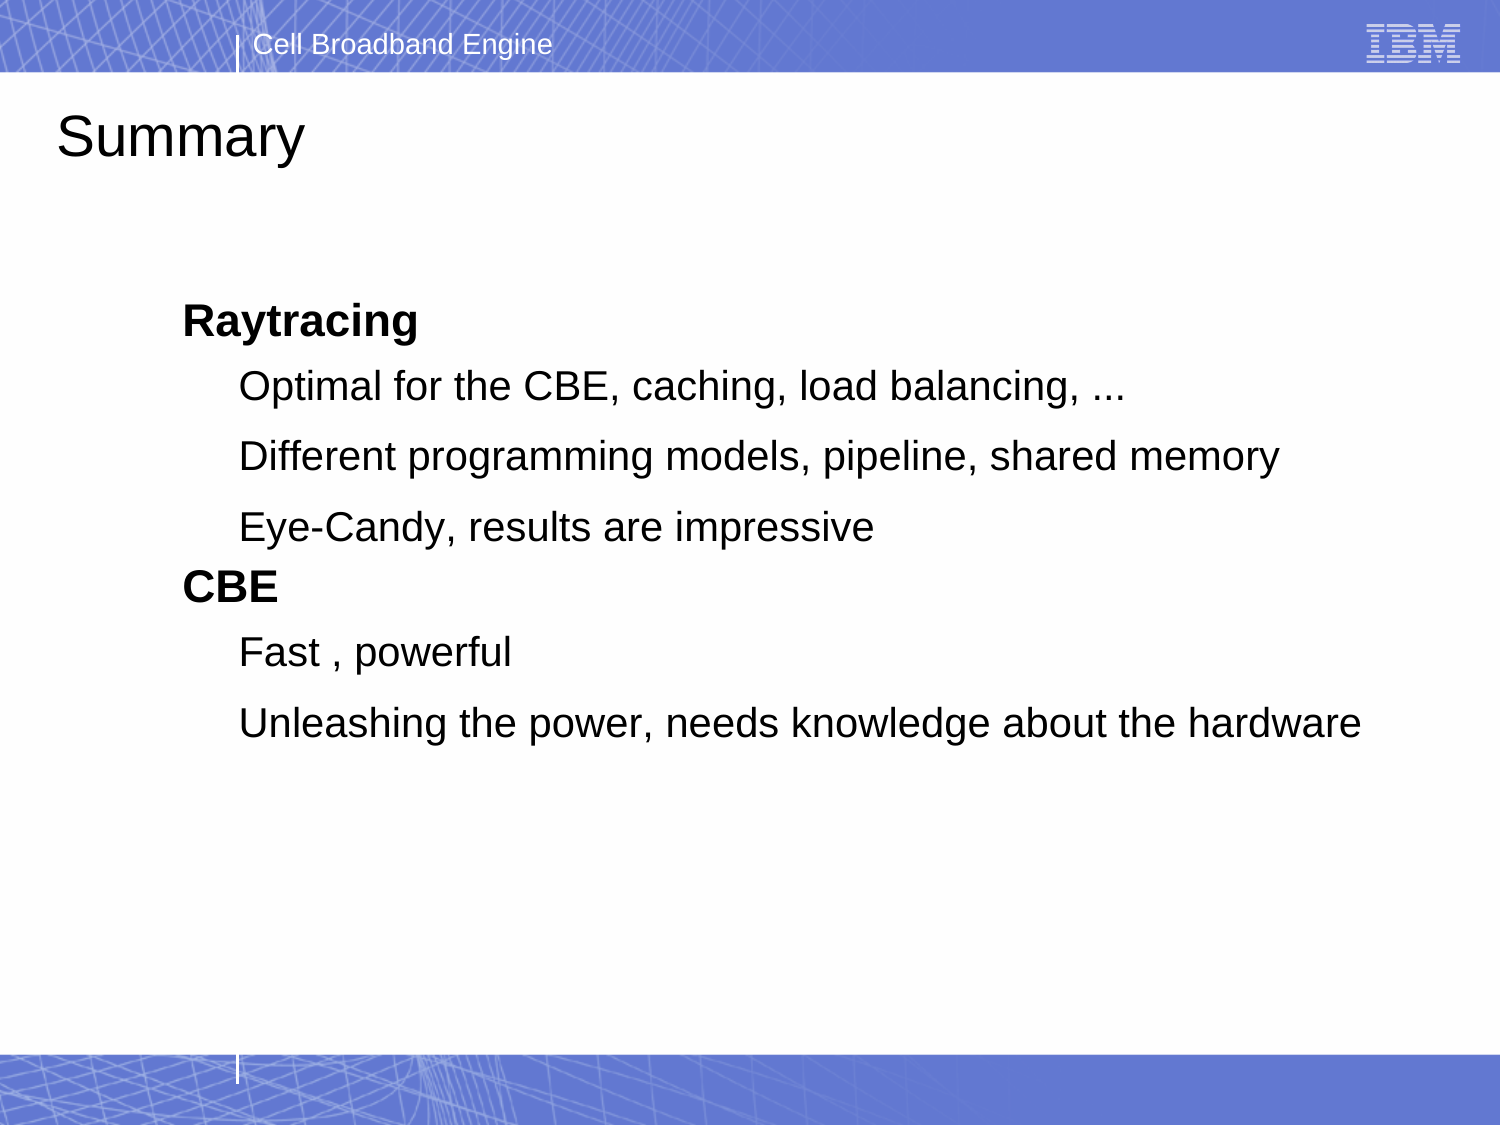

# Summary
Raytracing
 Optimal for the CBE, caching, load balancing, ...
 Different programming models, pipeline, shared memory
 Eye-Candy, results are impressive
CBE
 Fast , powerful
 Unleashing the power, needs knowledge about the hardware